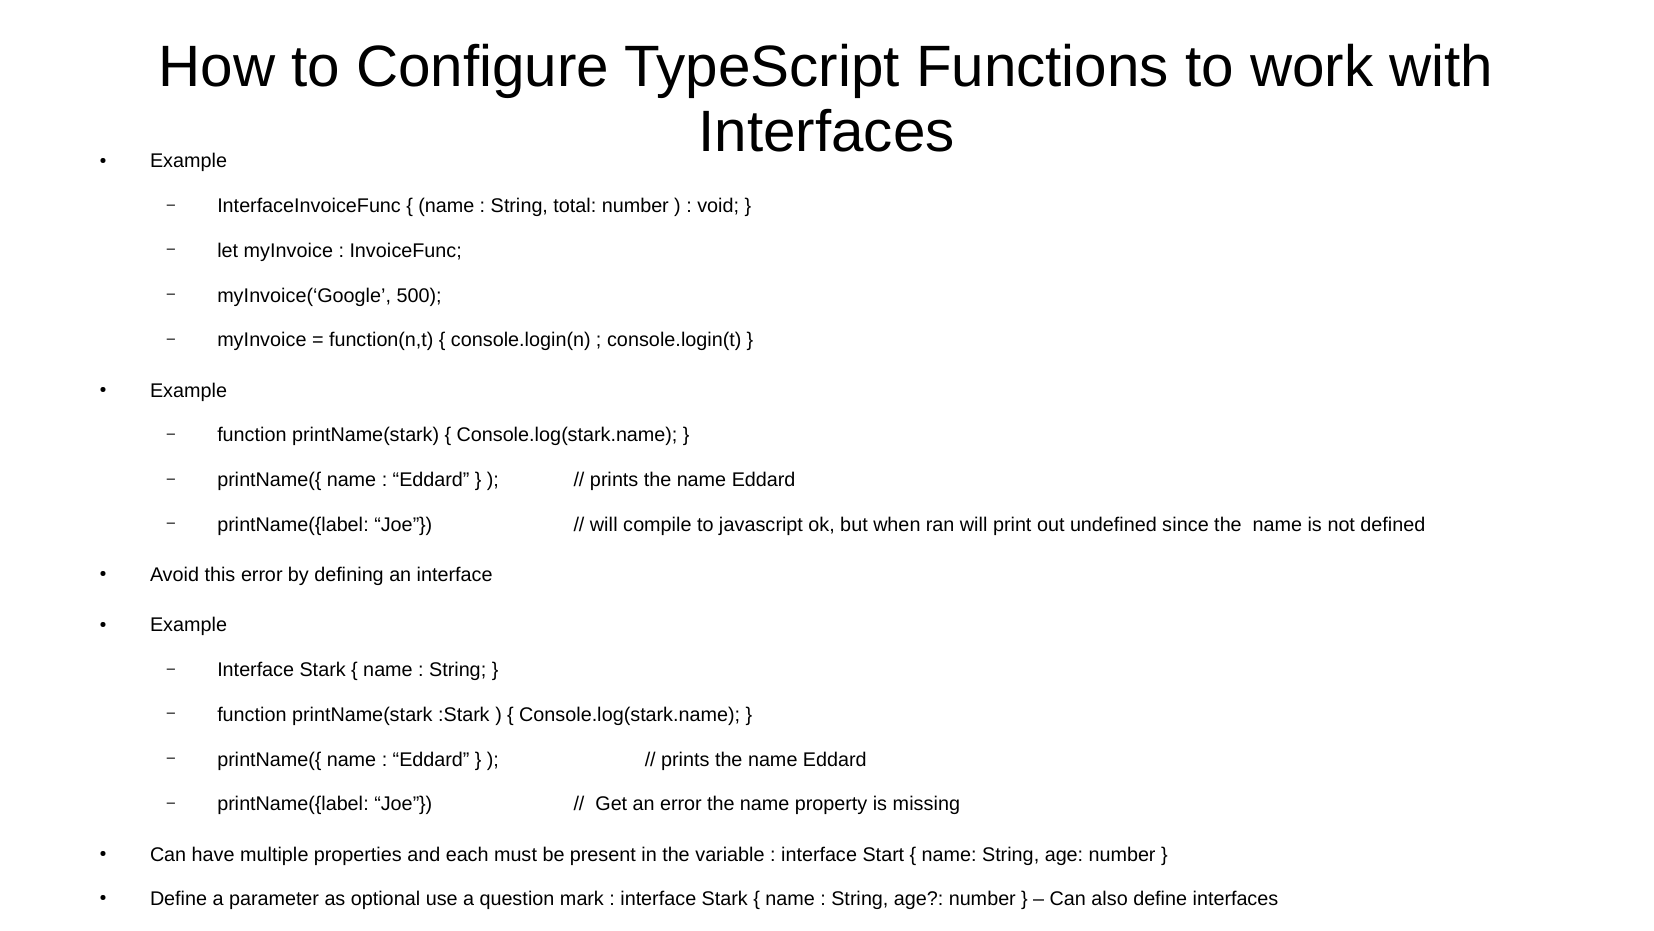

# How to Configure TypeScript Functions to work with Interfaces
Example
InterfaceInvoiceFunc { (name : String, total: number ) : void; }
let myInvoice : InvoiceFunc;
myInvoice(‘Google’, 500);
myInvoice = function(n,t) { console.login(n) ; console.login(t) }
Example
function printName(stark) { Console.log(stark.name); }
printName({ name : “Eddard” } );					// prints the name Eddard
printName({label: “Joe”}) 					// will compile to javascript ok, but when ran will print out undefined since the name is not defined
Avoid this error by defining an interface
Example
Interface Stark { name : String; }
function printName(stark :Stark ) { Console.log(stark.name); }
printName({ name : “Eddard” } );				 	// prints the name Eddard
printName({label: “Joe”}) 					// Get an error the name property is missing
Can have multiple properties and each must be present in the variable : interface Start { name: String, age: number }
Define a parameter as optional use a question mark : interface Stark { name : String, age?: number } – Can also define interfaces